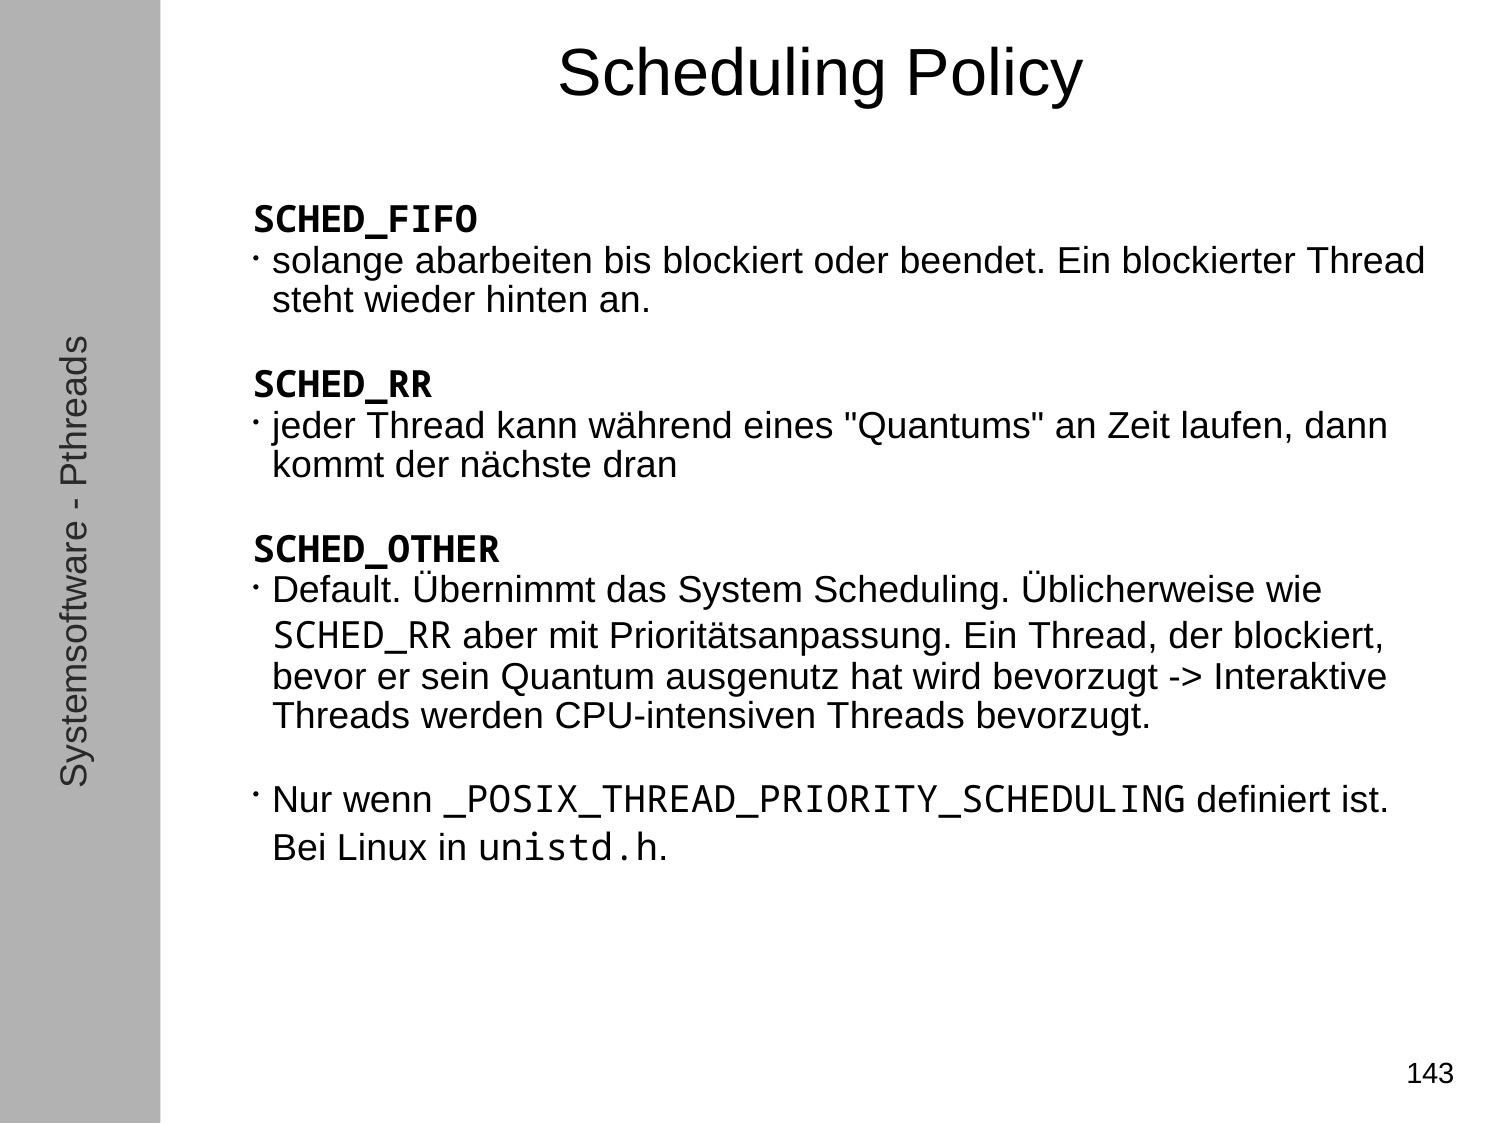

Scheduling Policy
SCHED_FIFO
solange abarbeiten bis blockiert oder beendet. Ein blockierter Thread steht wieder hinten an.
SCHED_RR
jeder Thread kann während eines "Quantums" an Zeit laufen, dann kommt der nächste dran
SCHED_OTHER
Default. Übernimmt das System Scheduling. Üblicherweise wie SCHED_RR aber mit Prioritätsanpassung. Ein Thread, der blockiert, bevor er sein Quantum ausgenutz hat wird bevorzugt -> Interaktive Threads werden CPU-intensiven Threads bevorzugt.
Nur wenn _POSIX_THREAD_PRIORITY_SCHEDULING definiert ist. Bei Linux in unistd.h.
Systemsoftware - Pthreads